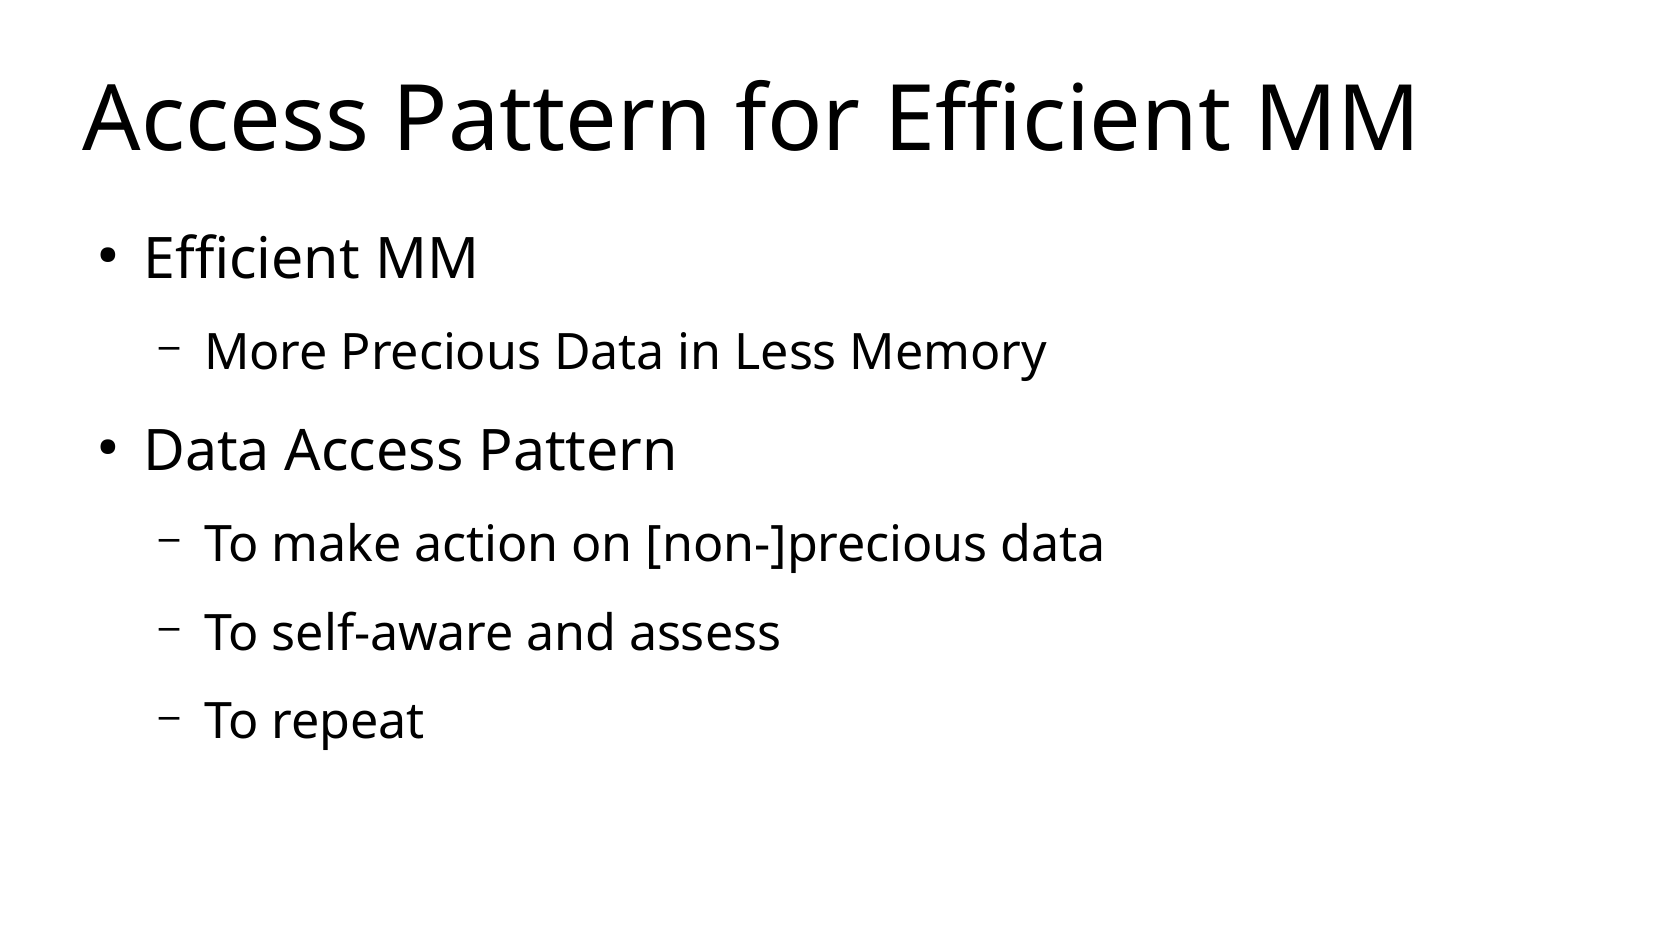

# Access Pattern for Efficient MM
Efficient MM
More Precious Data in Less Memory
Data Access Pattern
To make action on [non-]precious data
To self-aware and assess
To repeat